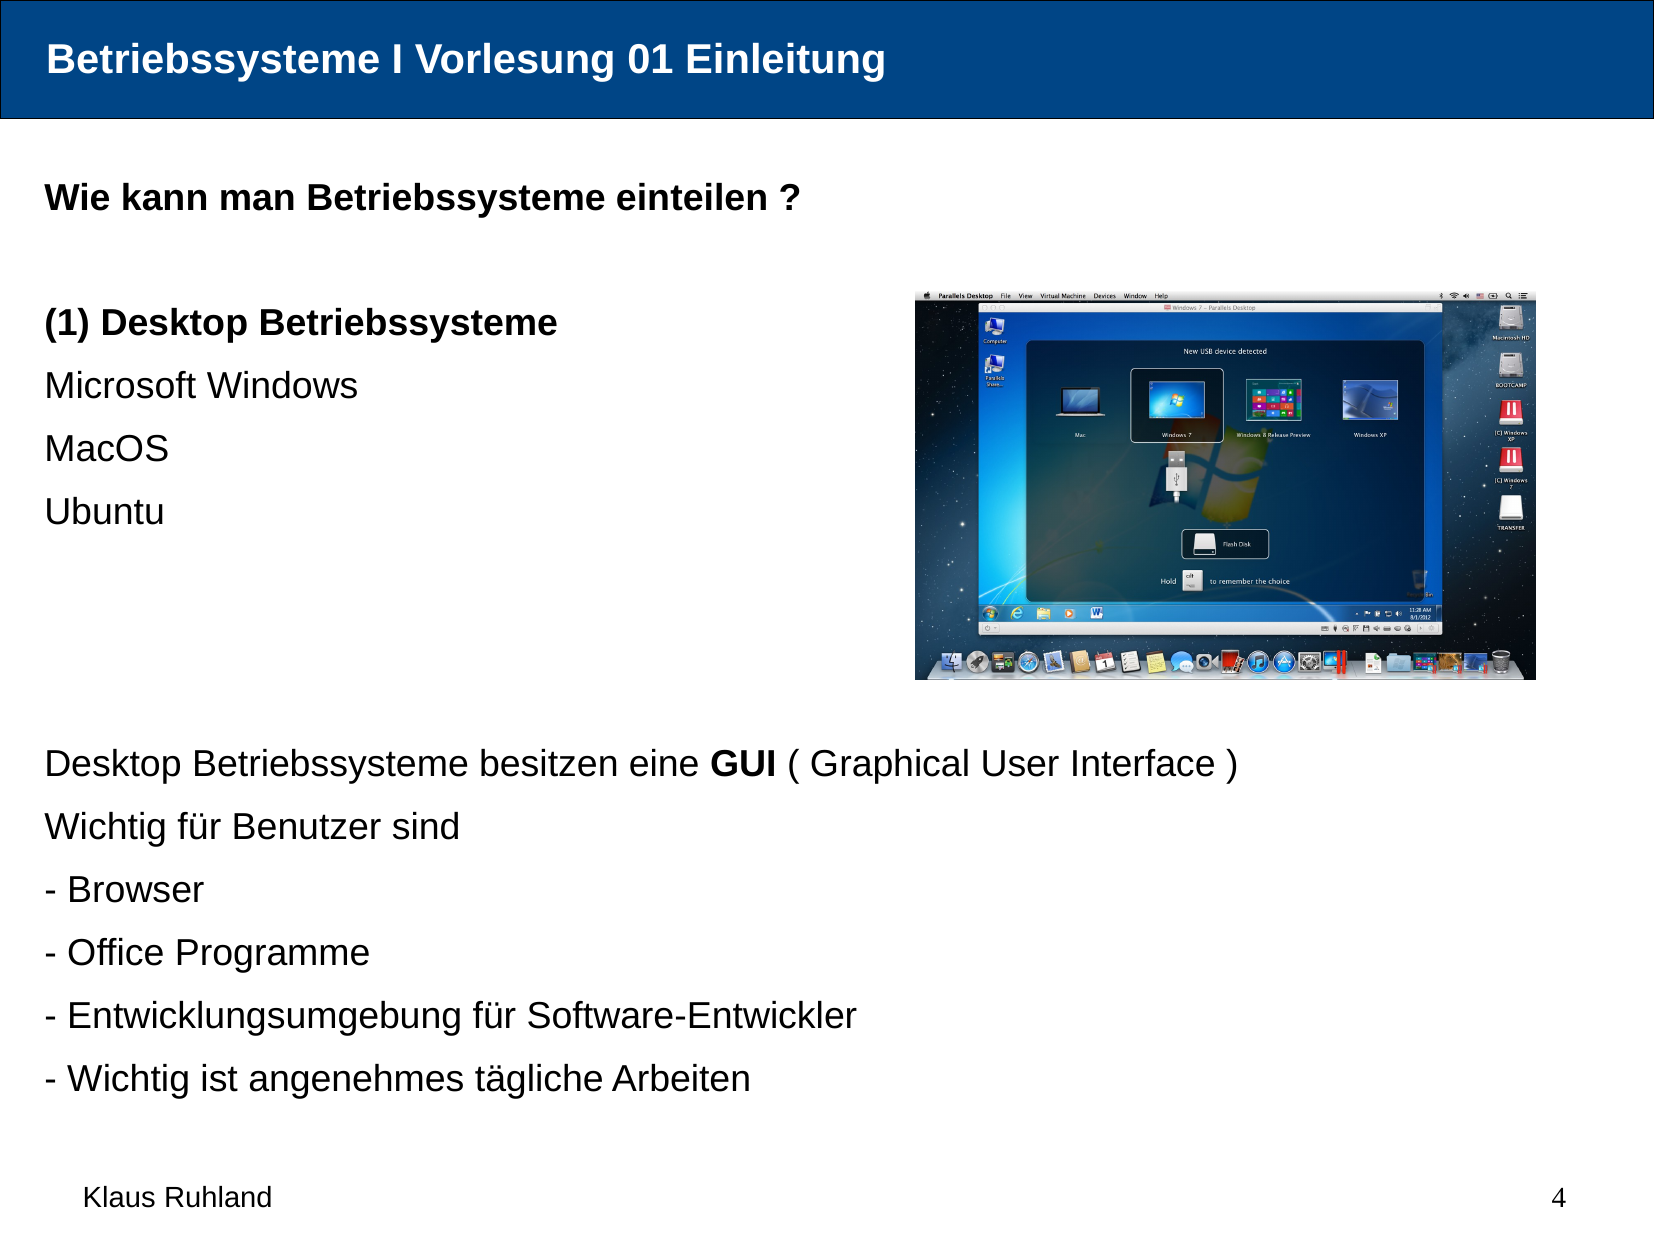

Wie kann man Betriebssysteme einteilen ?
(1) Desktop Betriebssysteme
Microsoft Windows
MacOS
Ubuntu
Desktop Betriebssysteme besitzen eine GUI ( Graphical User Interface )
Wichtig für Benutzer sind
- Browser
- Office Programme
- Entwicklungsumgebung für Software-Entwickler
- Wichtig ist angenehmes tägliche Arbeiten
4